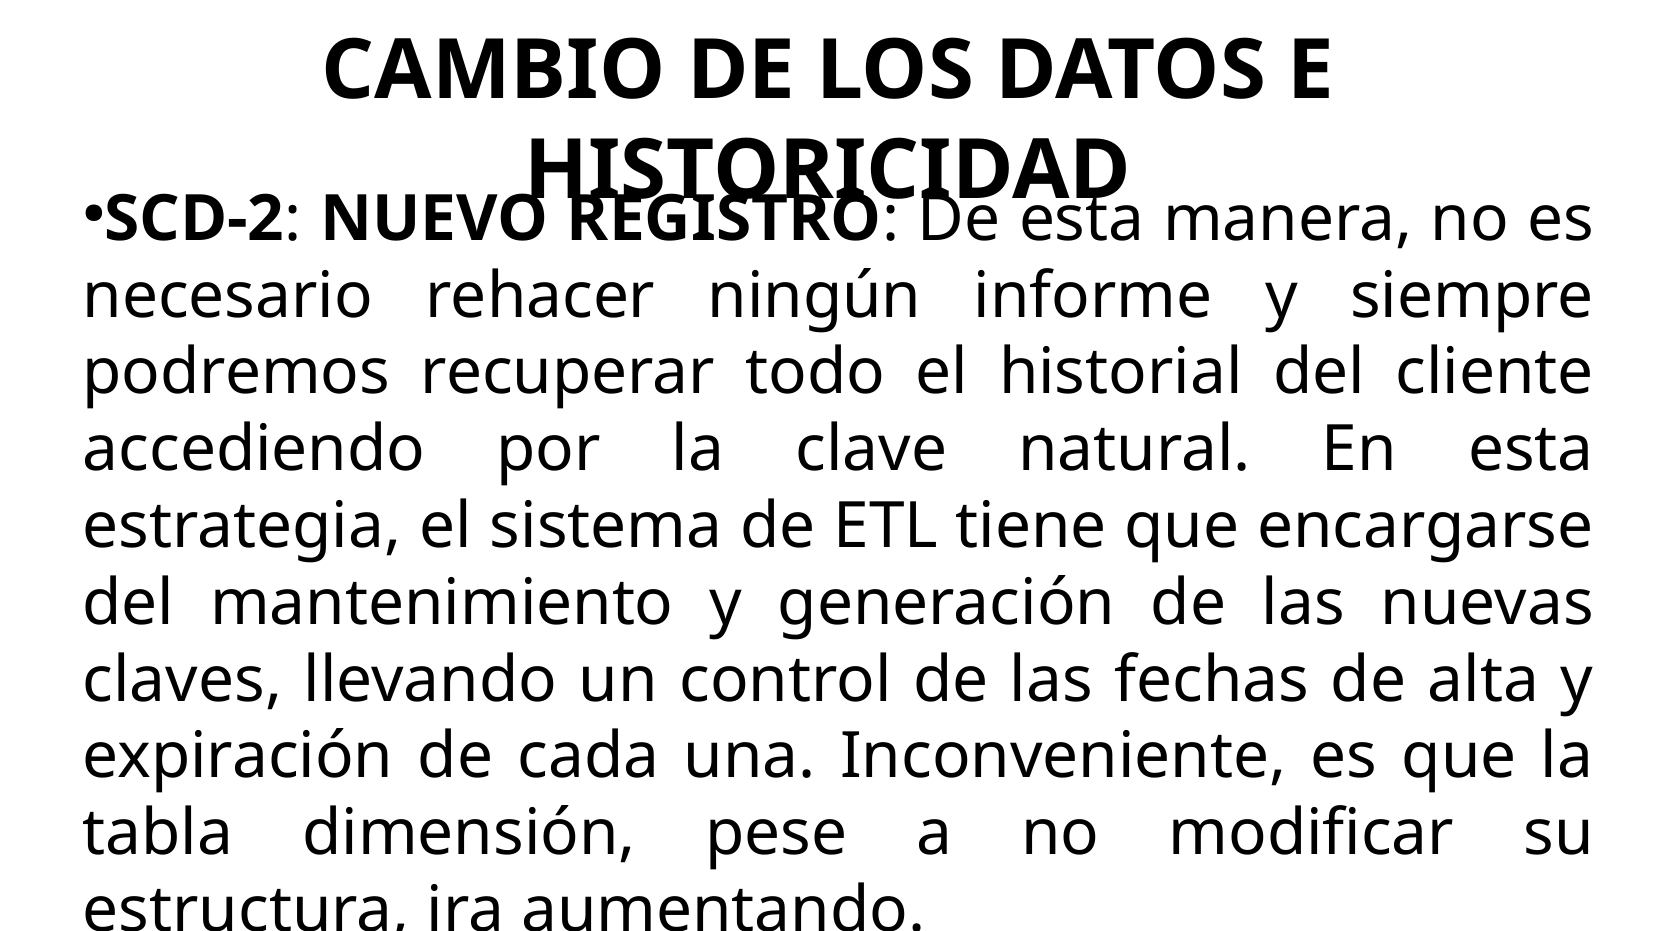

# CAMBIO DE LOS DATOS E HISTORICIDAD
SCD-2: NUEVO REGISTRO: De esta manera, no es necesario rehacer ningún informe y siempre podremos recuperar todo el historial del cliente accediendo por la clave natural. En esta estrategia, el sistema de ETL tiene que encargarse del mantenimiento y generación de las nuevas claves, llevando un control de las fechas de alta y expiración de cada una. Inconveniente, es que la tabla dimensión, pese a no modificar su estructura, ira aumentando.